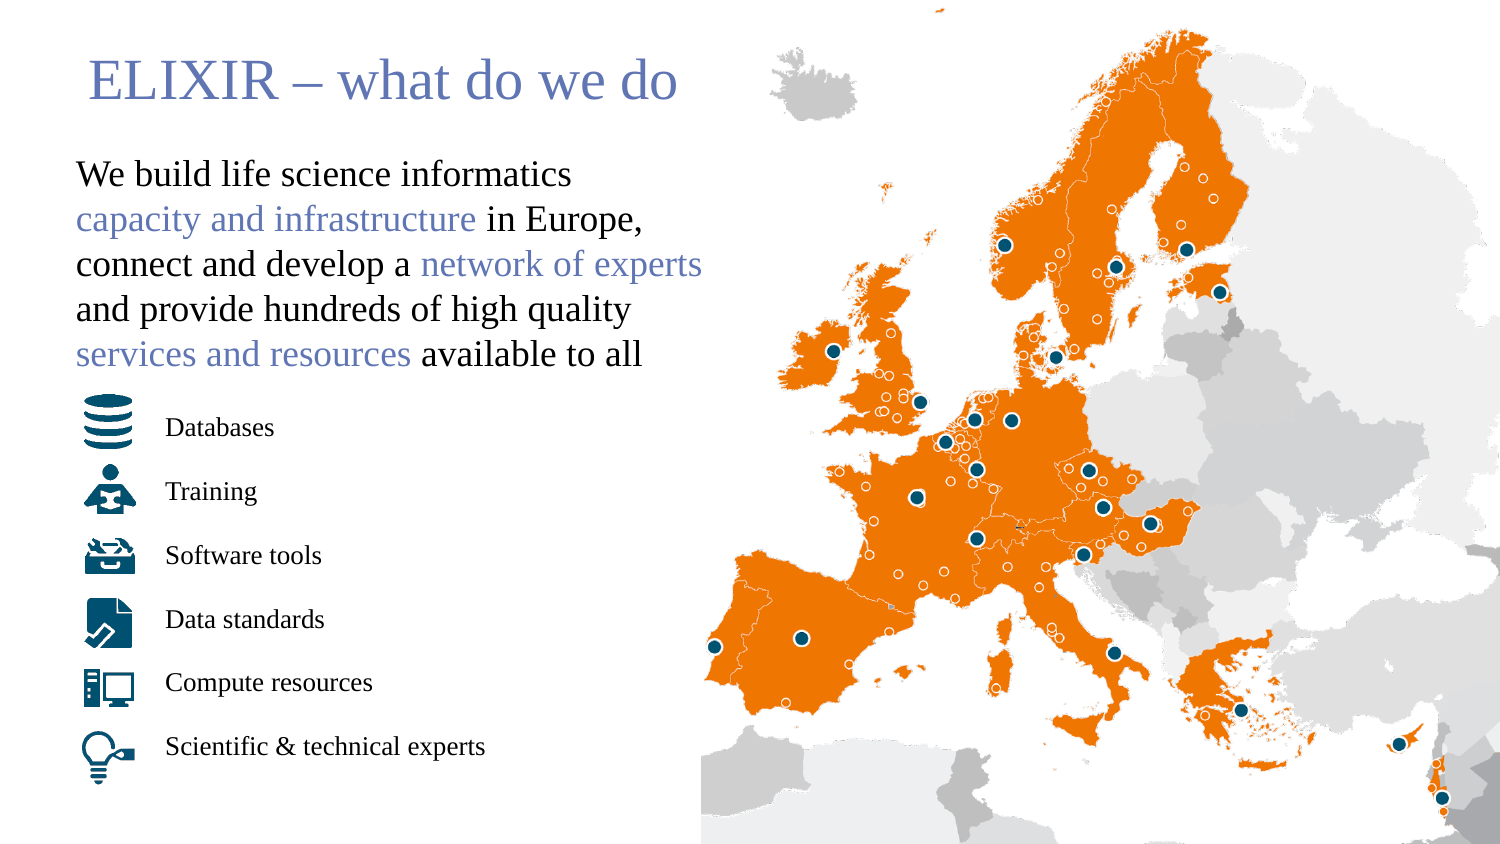

ELIXIR – what do we do
We build life science informatics capacity and infrastructure in Europe, connect and develop a network of experts and provide hundreds of high quality services and resources available to all
Databases
Training
Software tools
Data standards
Compute resources
Scientific & technical experts